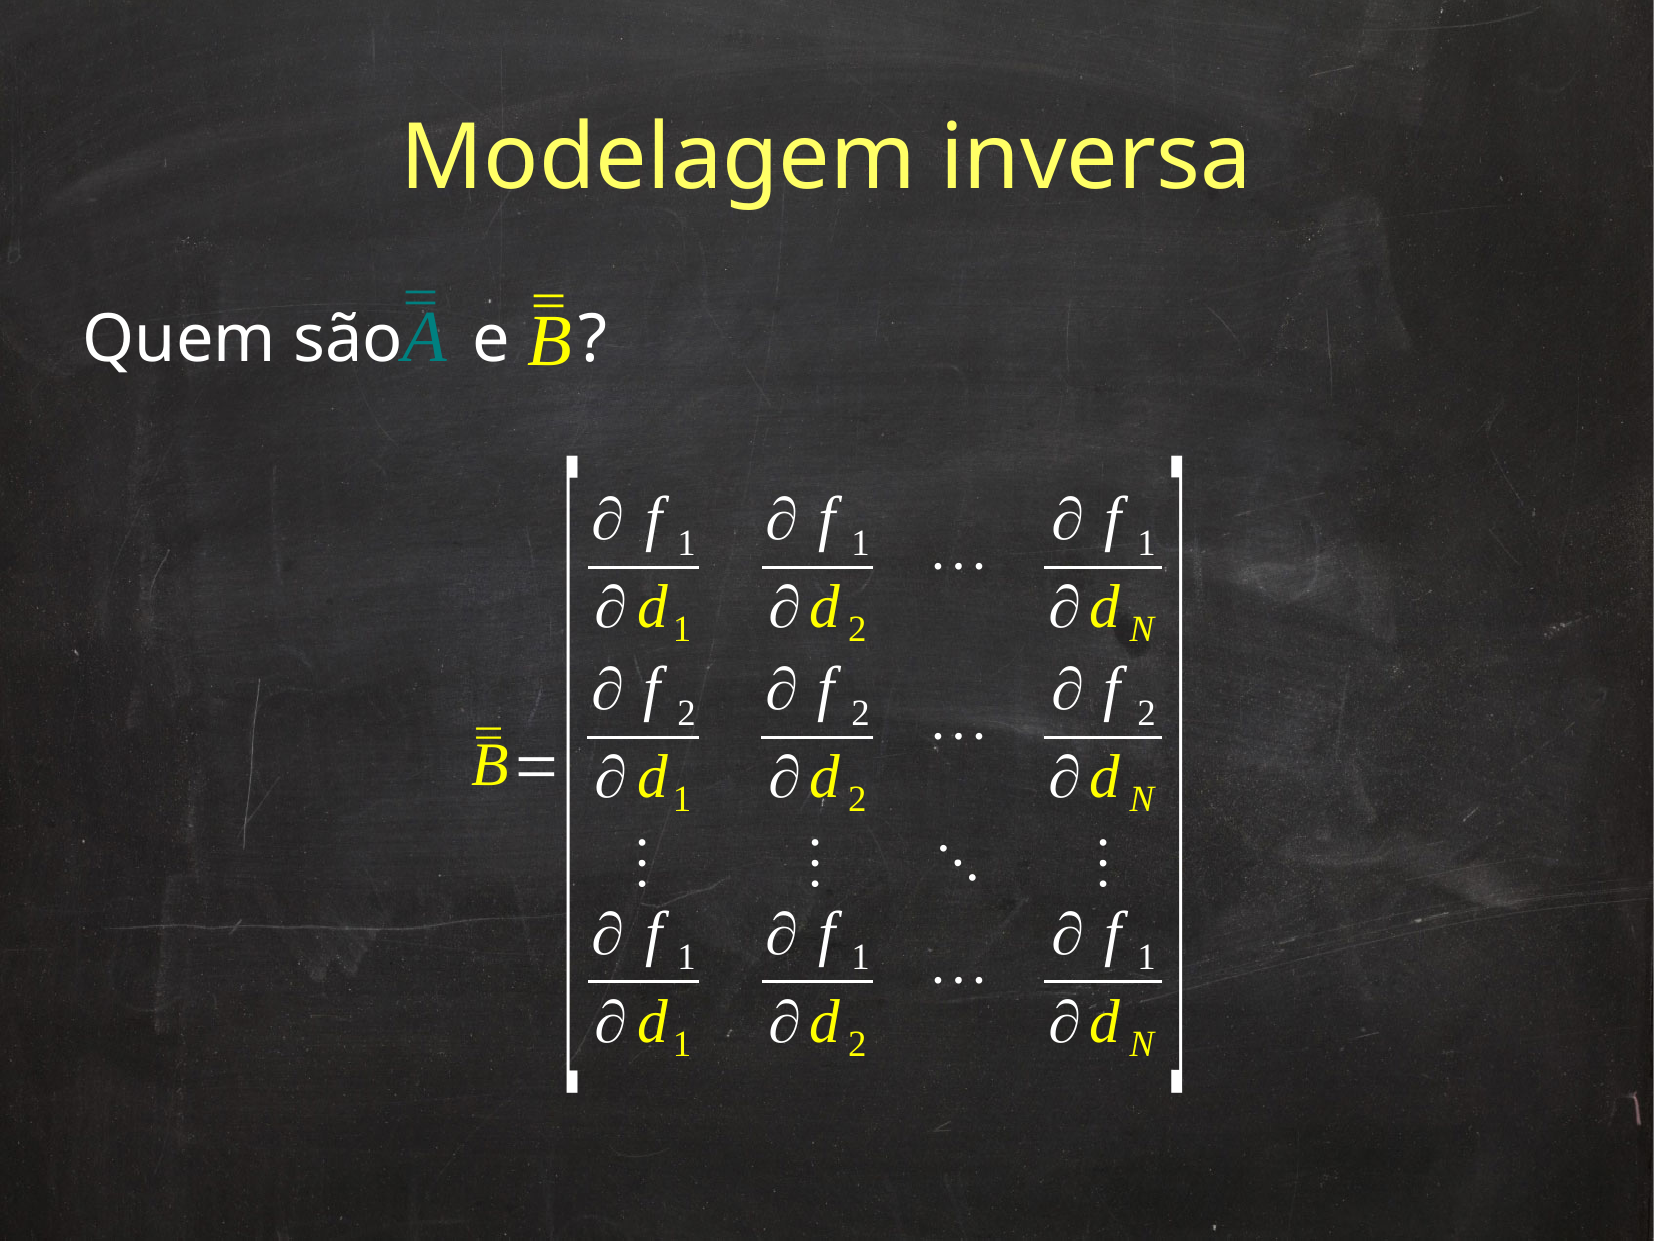

# Modelagem inversa
Quem são e ?